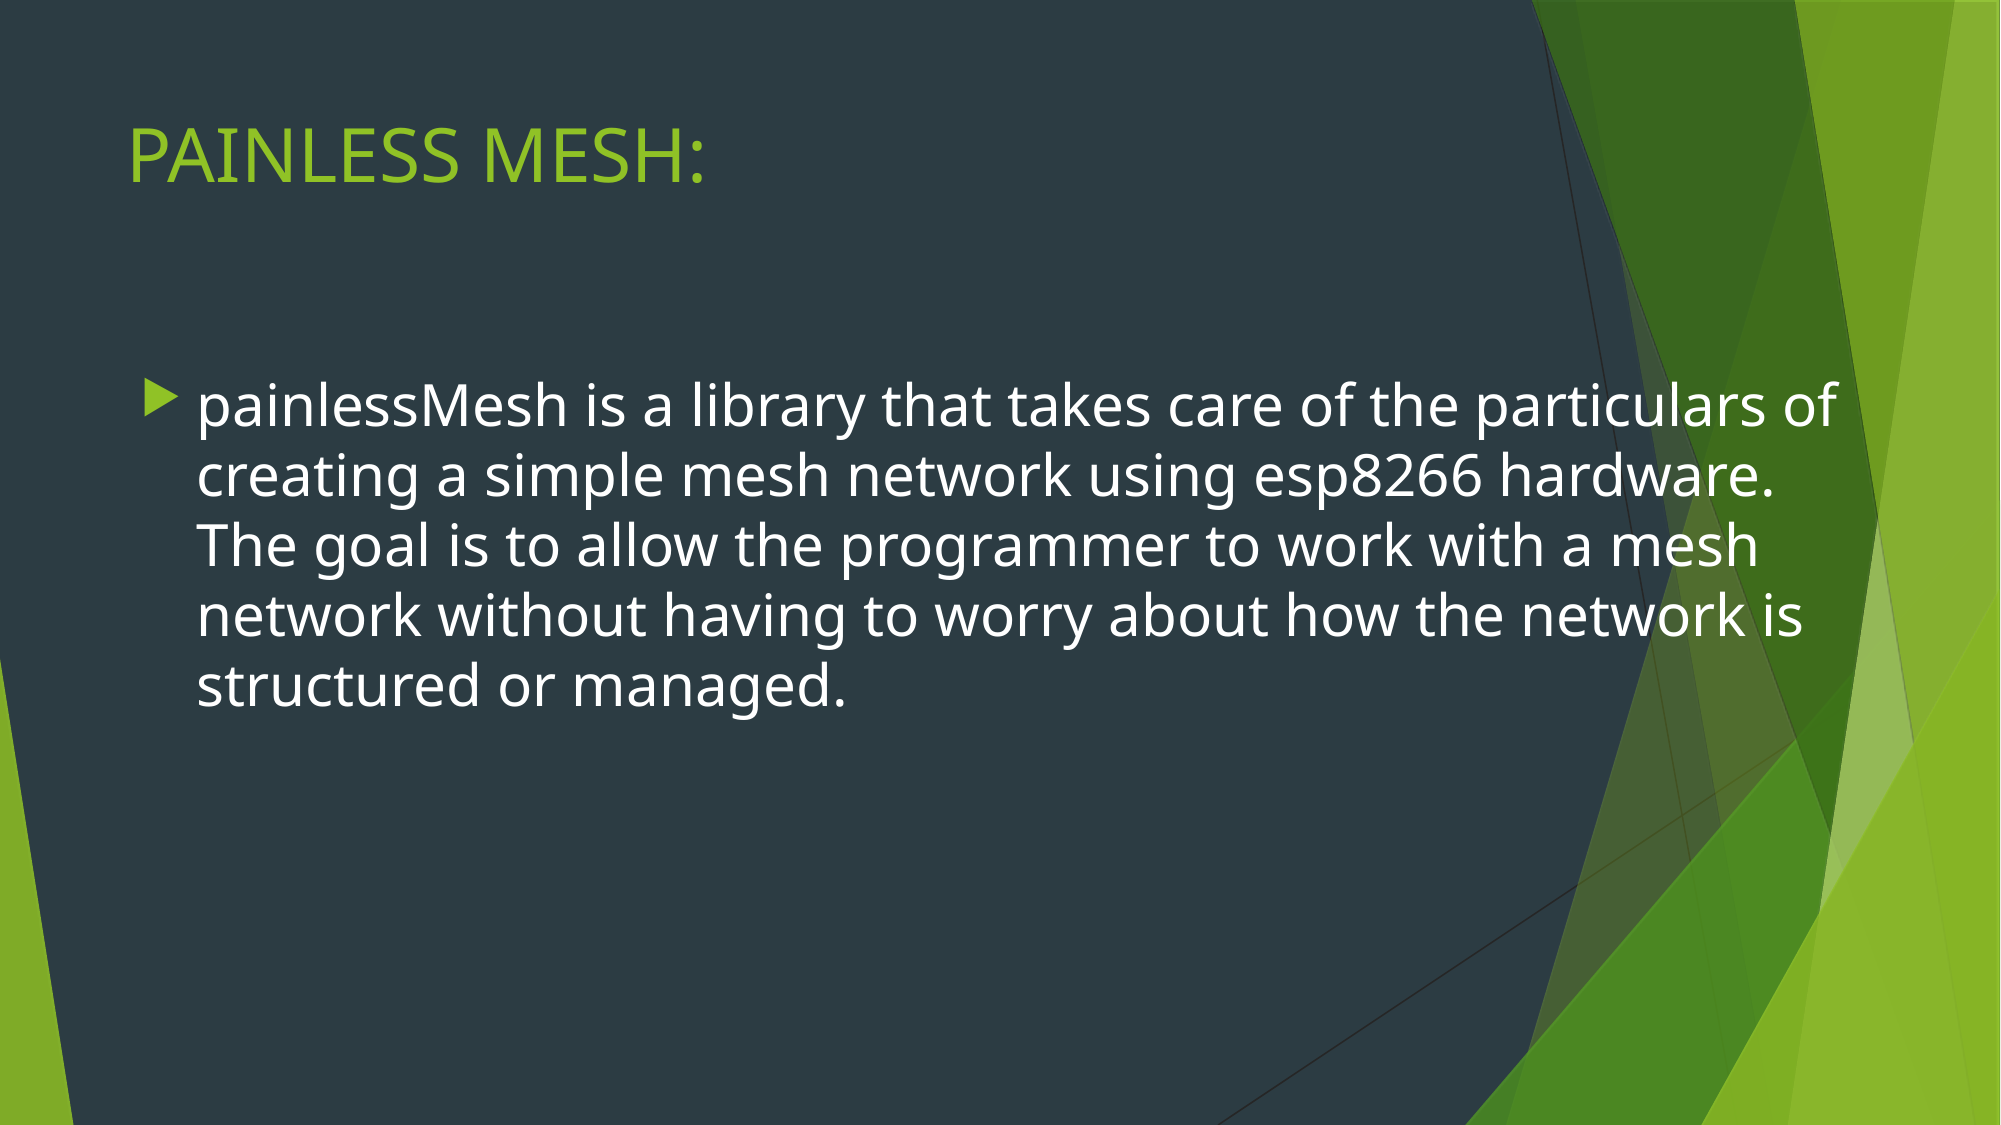

# PAINLESS MESH:
painlessMesh is a library that takes care of the particulars of creating a simple mesh network using esp8266 hardware. The goal is to allow the programmer to work with a mesh network without having to worry about how the network is structured or managed.